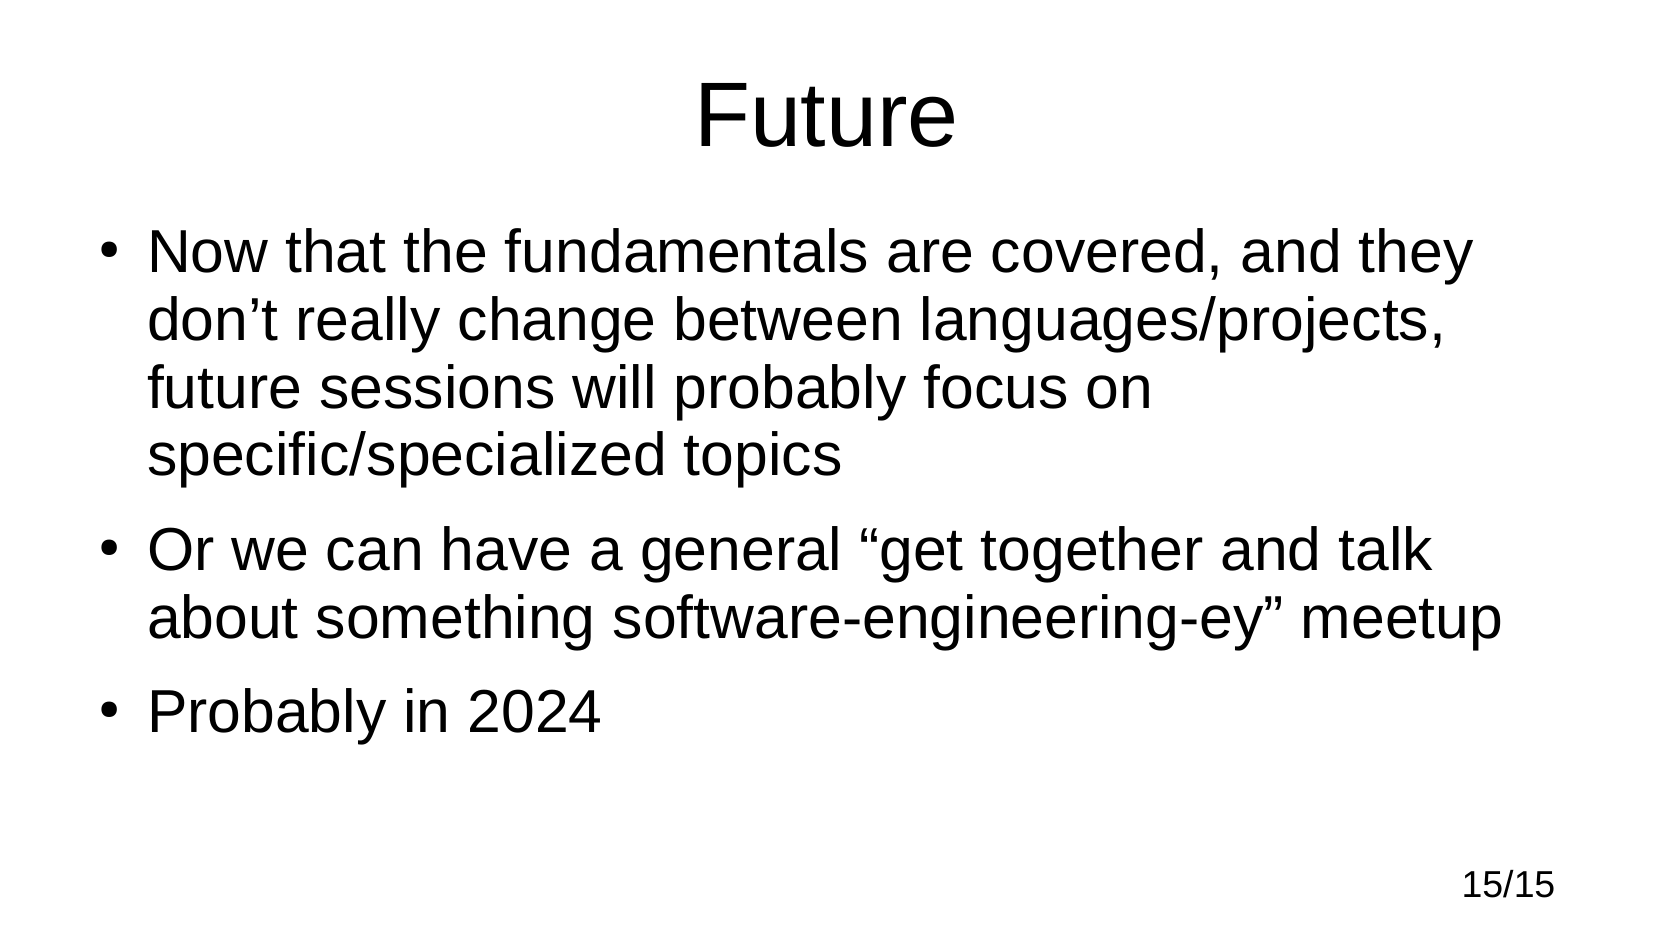

# Future
Now that the fundamentals are covered, and they don’t really change between languages/projects, future sessions will probably focus on specific/specialized topics
Or we can have a general “get together and talk about something software-engineering-ey” meetup
Probably in 2024